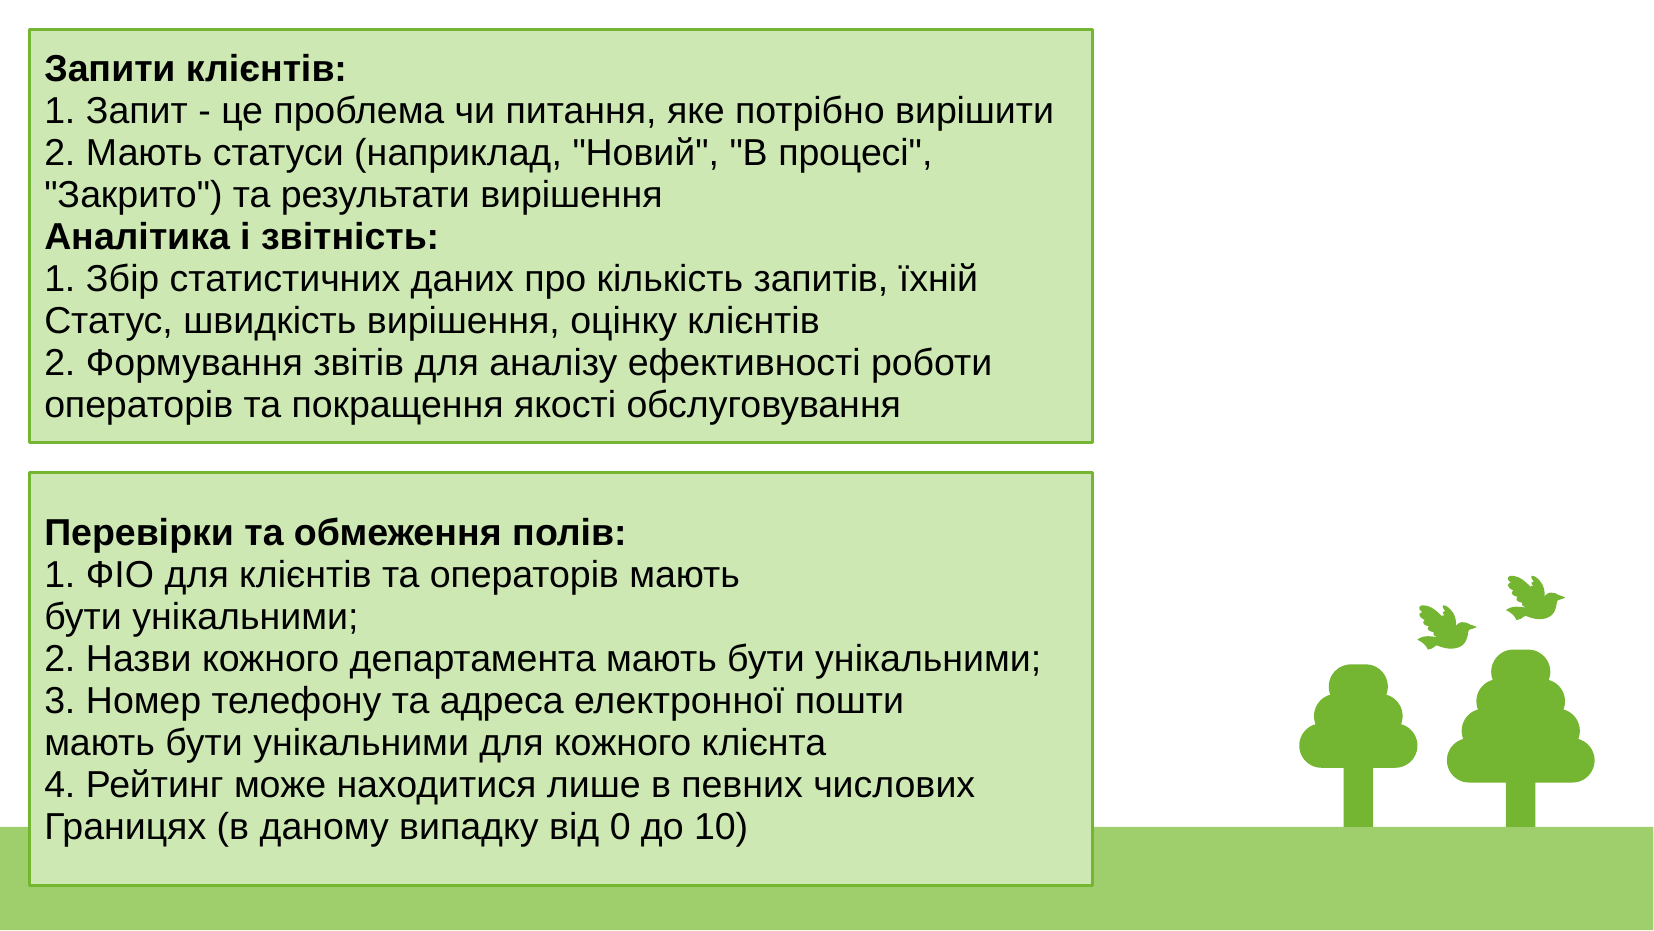

Запити клієнтів:
1. Запит - це проблема чи питання, яке потрібно вирішити
2. Мають статуси (наприклад, "Новий", "В процесі",
"Закрито") та результати вирішення
Аналітика і звітність:
1. Збір статистичних даних про кількість запитів, їхній
Статус, швидкість вирішення, оцінку клієнтів
2. Формування звітів для аналізу ефективності роботи
операторів та покращення якості обслуговування
Перевірки та обмеження полів:
1. ФІО для клієнтів та операторів мають
бути унікальними;
2. Назви кожного департамента мають бути унікальними;
3. Номер телефону та адреса електронної пошти
мають бути унікальними для кожного клієнта
4. Рейтинг може находитися лише в певних числових
Границях (в даному випадку від 0 до 10)